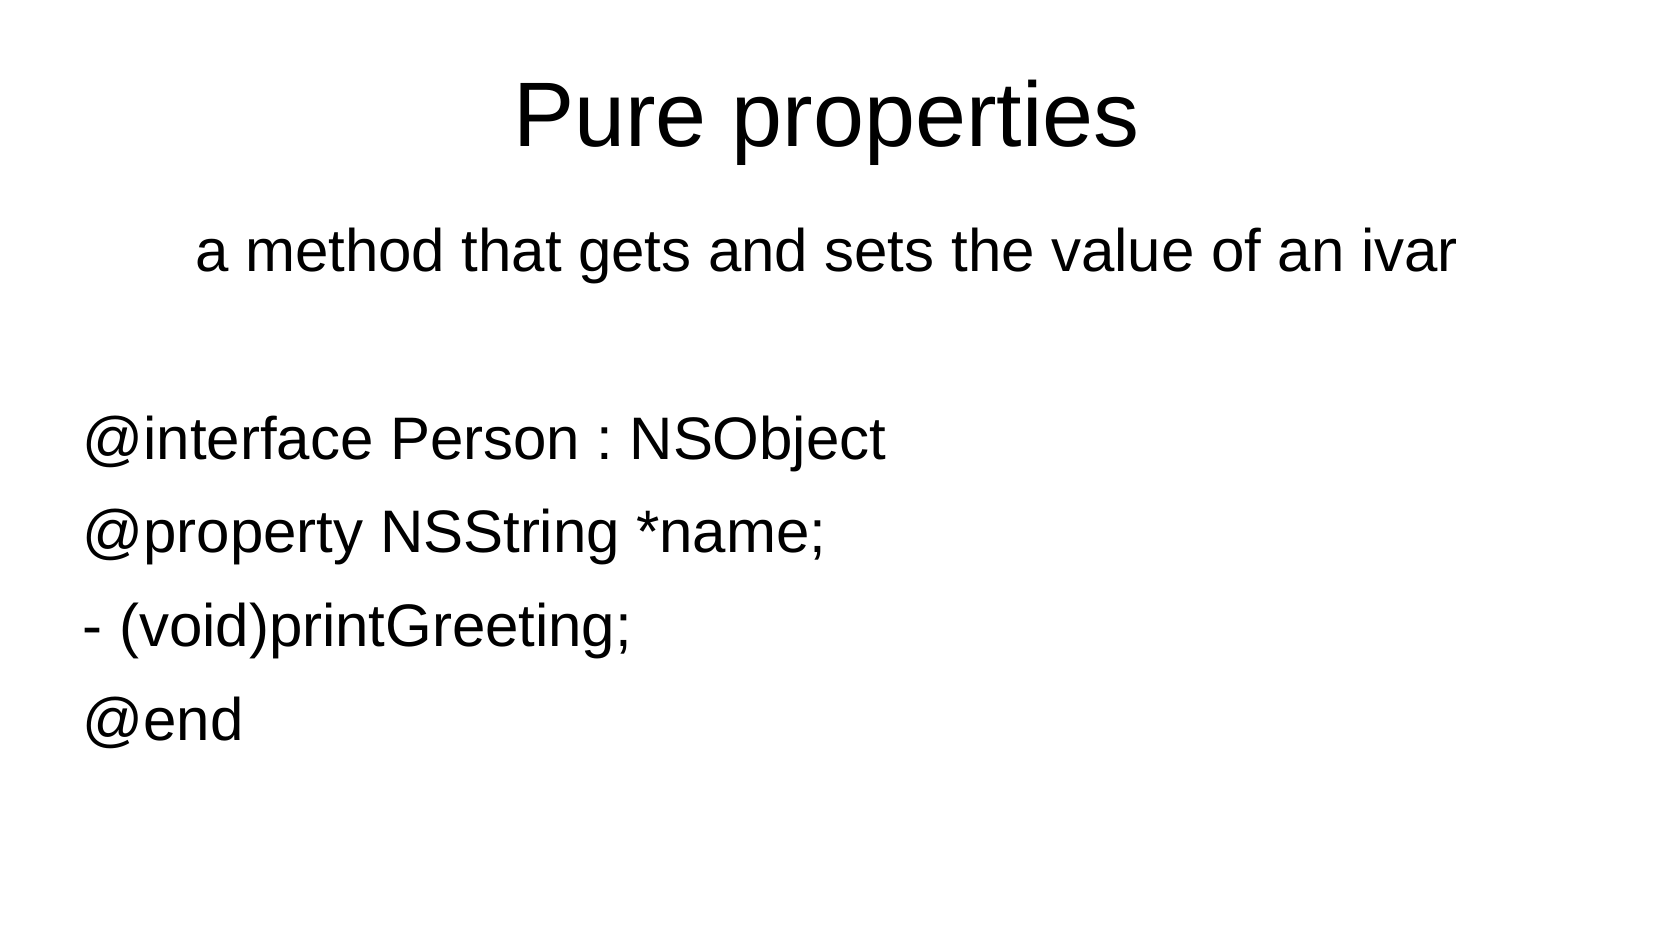

# Pure properties
a method that gets and sets the value of an ivar
@interface Person : NSObject
@property NSString *name;
- (void)printGreeting;
@end